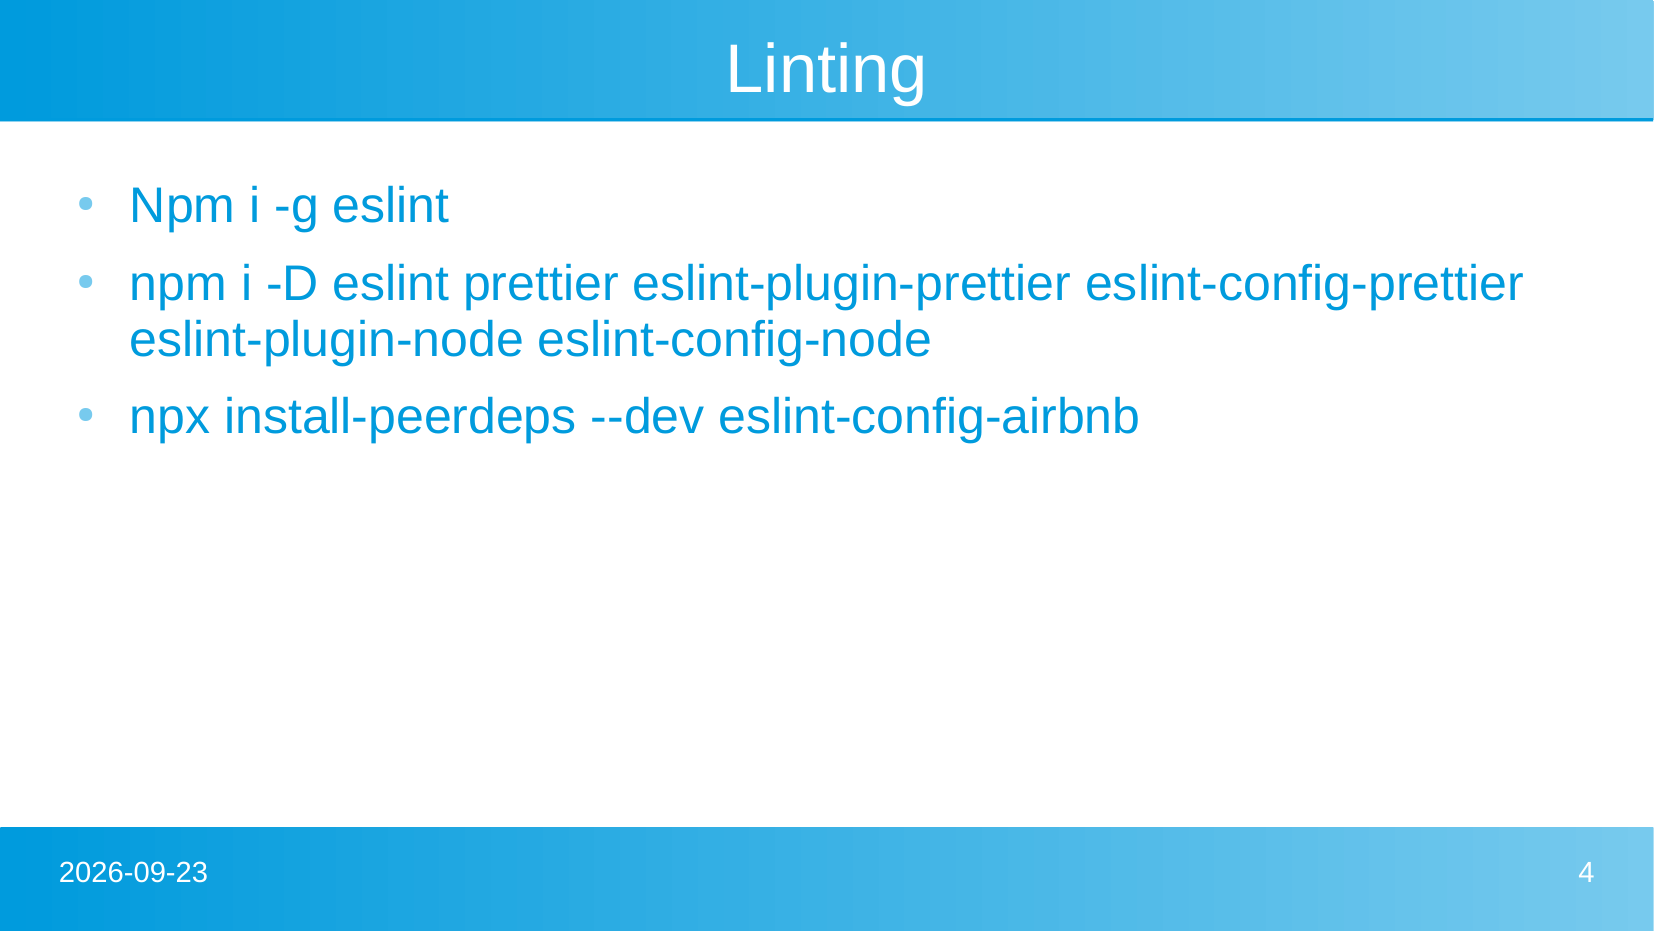

# Linting
Npm i -g eslint
npm i -D eslint prettier eslint-plugin-prettier eslint-config-prettier eslint-plugin-node eslint-config-node
npx install-peerdeps --dev eslint-config-airbnb
4